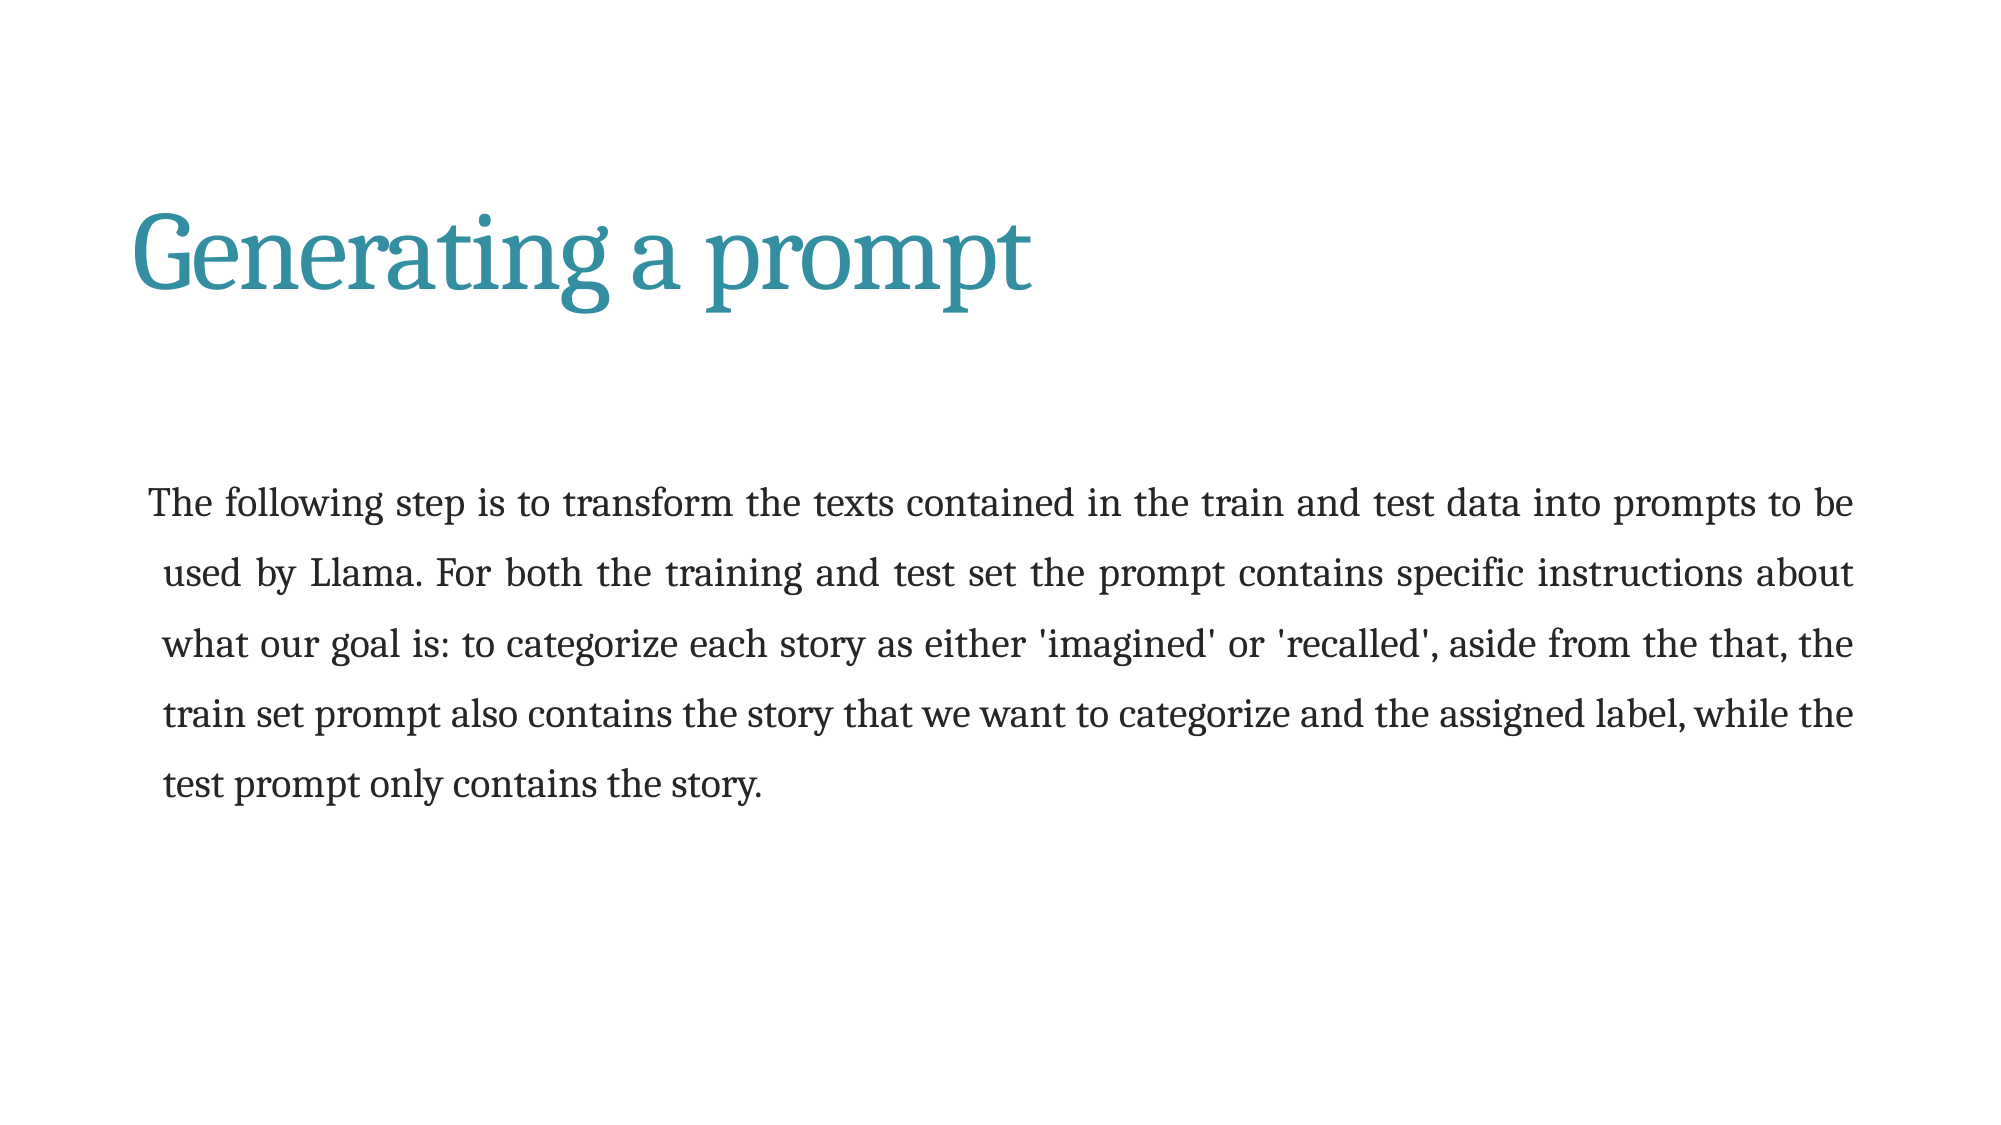

Generating a prompt
# The following step is to transform the texts contained in the train and test data into prompts to be used by Llama. For both the training and test set the prompt contains specific instructions about what our goal is: to categorize each story as either 'imagined' or 'recalled', aside from the that, the train set prompt also contains the story that we want to categorize and the assigned label, while the test prompt only contains the story.